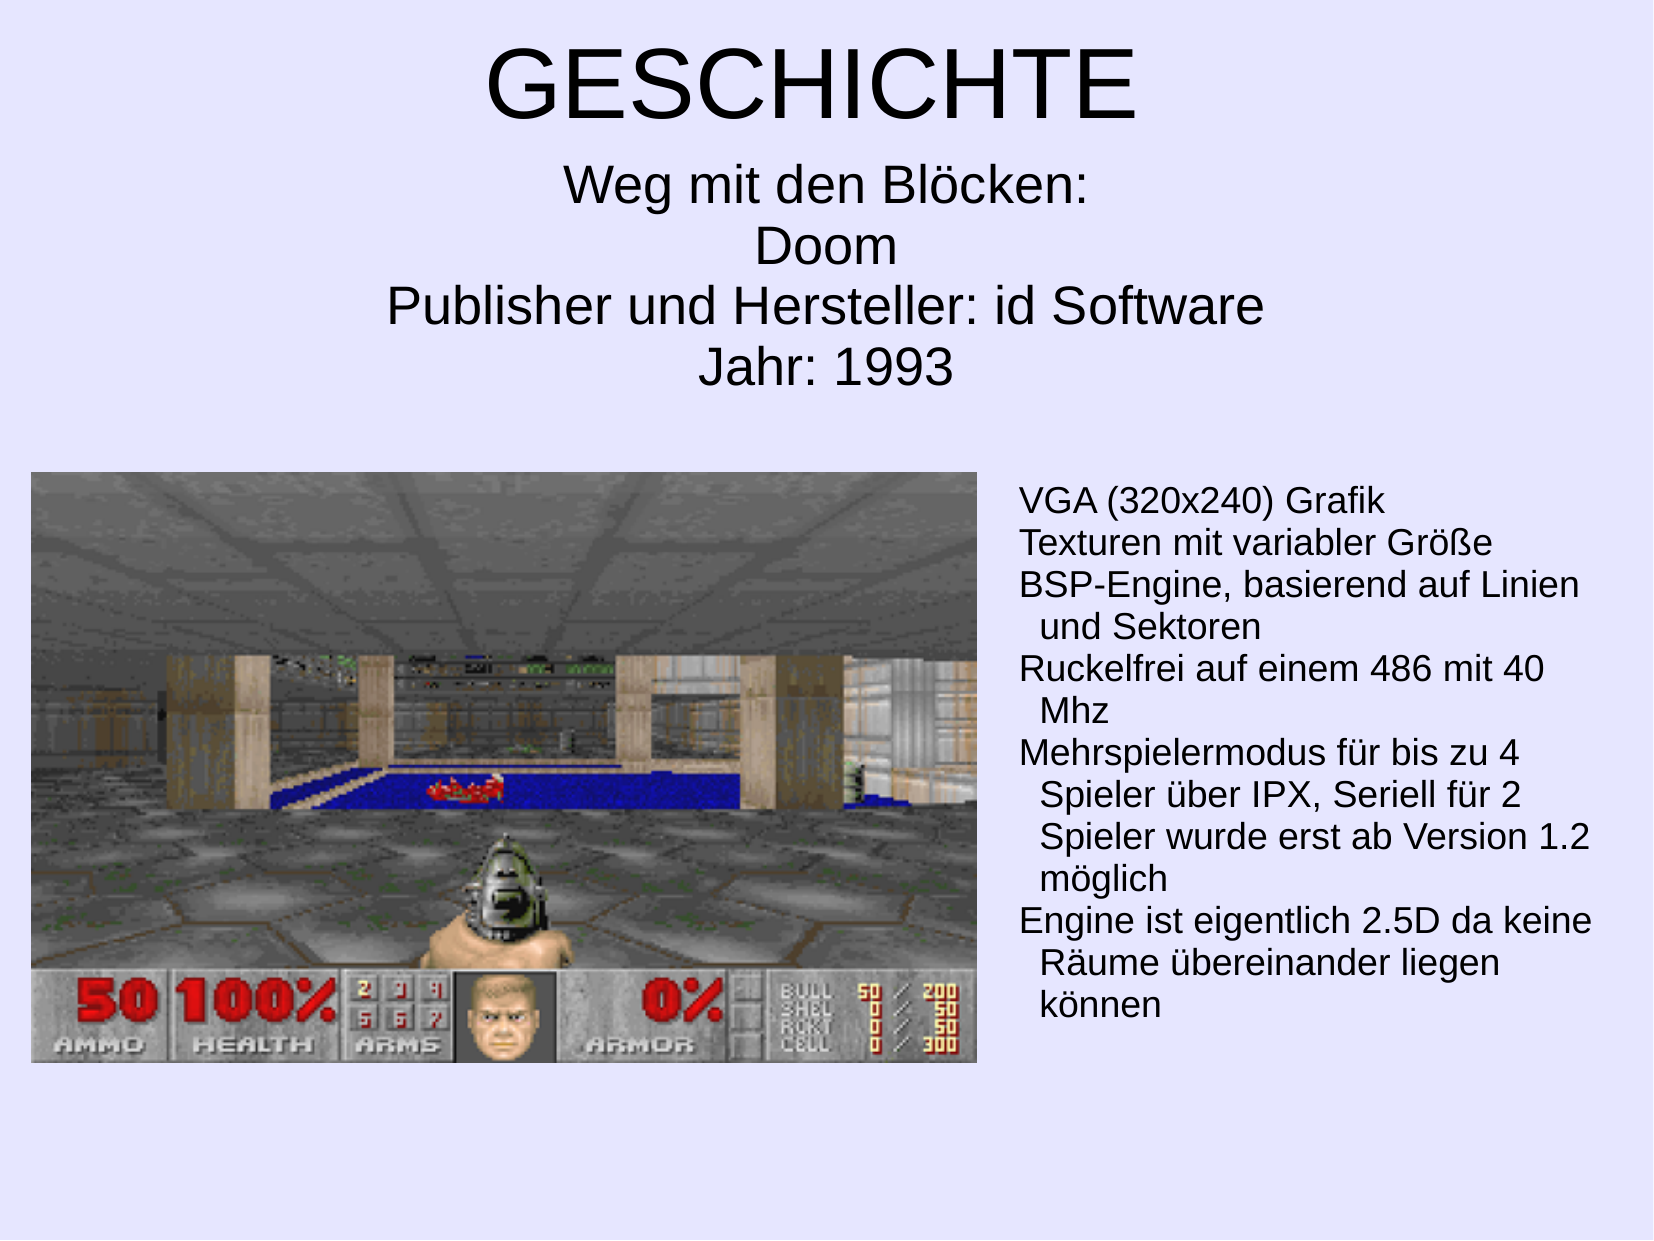

GESCHICHTE
Weg mit den Blöcken:
Doom
Publisher und Hersteller: id Software
Jahr: 1993
VGA (320x240) Grafik
Texturen mit variabler Größe
BSP-Engine, basierend auf Linien und Sektoren
Ruckelfrei auf einem 486 mit 40 Mhz
Mehrspielermodus für bis zu 4 Spieler über IPX, Seriell für 2 Spieler wurde erst ab Version 1.2 möglich
Engine ist eigentlich 2.5D da keine Räume übereinander liegen können